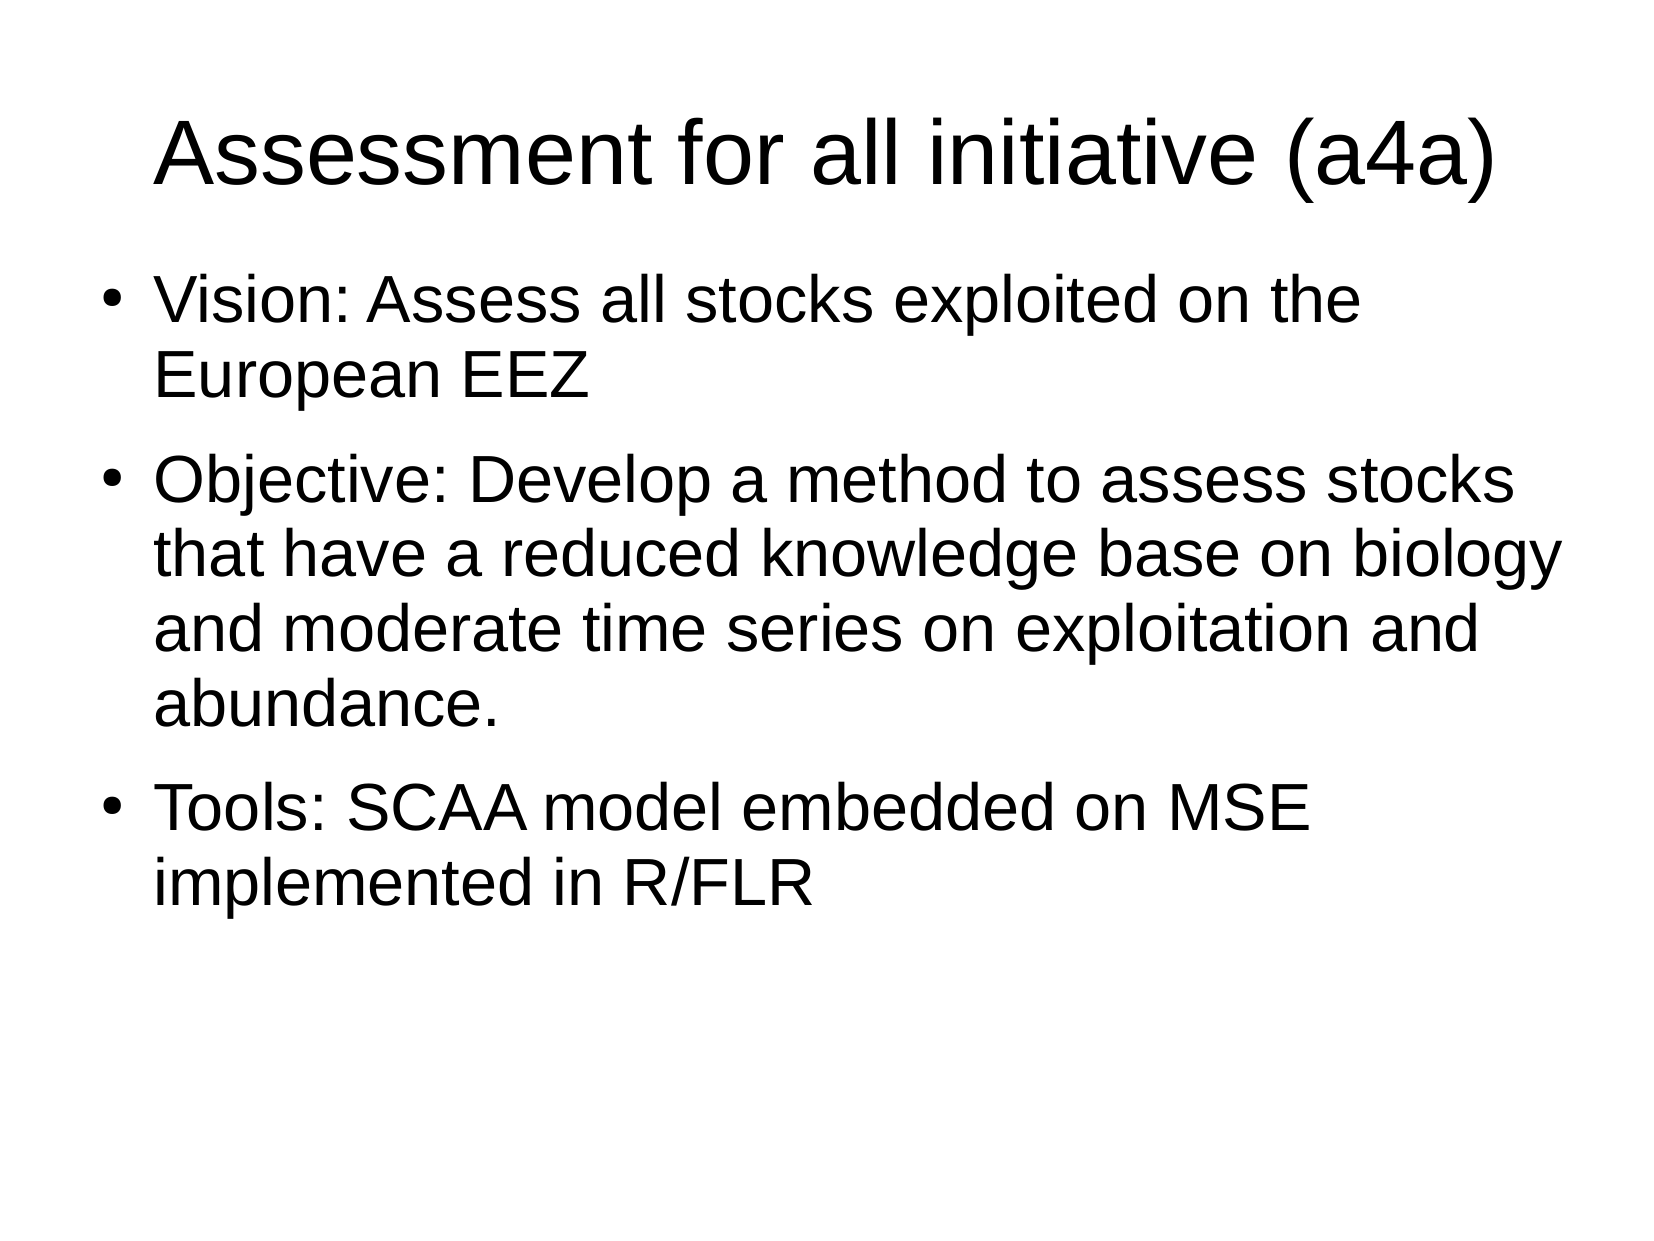

# Assessment for all initiative (a4a)
Vision: Assess all stocks exploited on the European EEZ
Objective: Develop a method to assess stocks that have a reduced knowledge base on biology and moderate time series on exploitation and abundance.
Tools: SCAA model embedded on MSE implemented in R/FLR